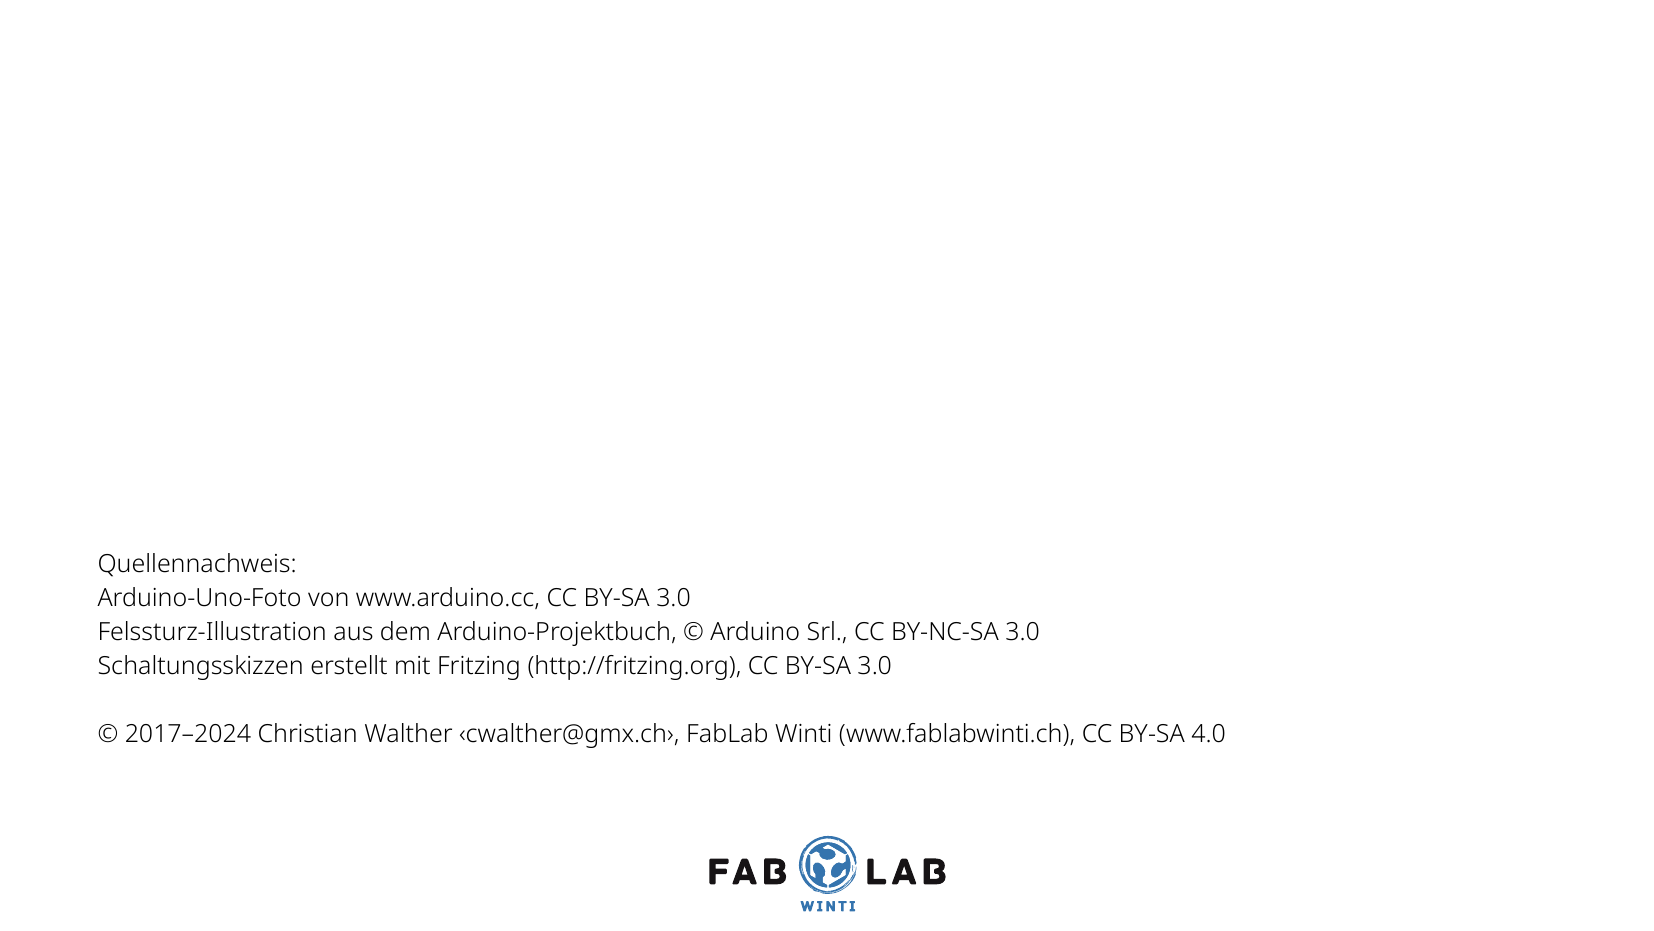

Quellennachweis:
Arduino-Uno-Foto von www.arduino.cc, CC BY-SA 3.0
Felssturz-Illustration aus dem Arduino-Projektbuch, © Arduino Srl., CC BY-NC-SA 3.0
Schaltungsskizzen erstellt mit Fritzing (http://fritzing.org), CC BY-SA 3.0
© 2017–2024 Christian Walther ‹cwalther@gmx.ch›, FabLab Winti (www.fablabwinti.ch), CC BY-SA 4.0